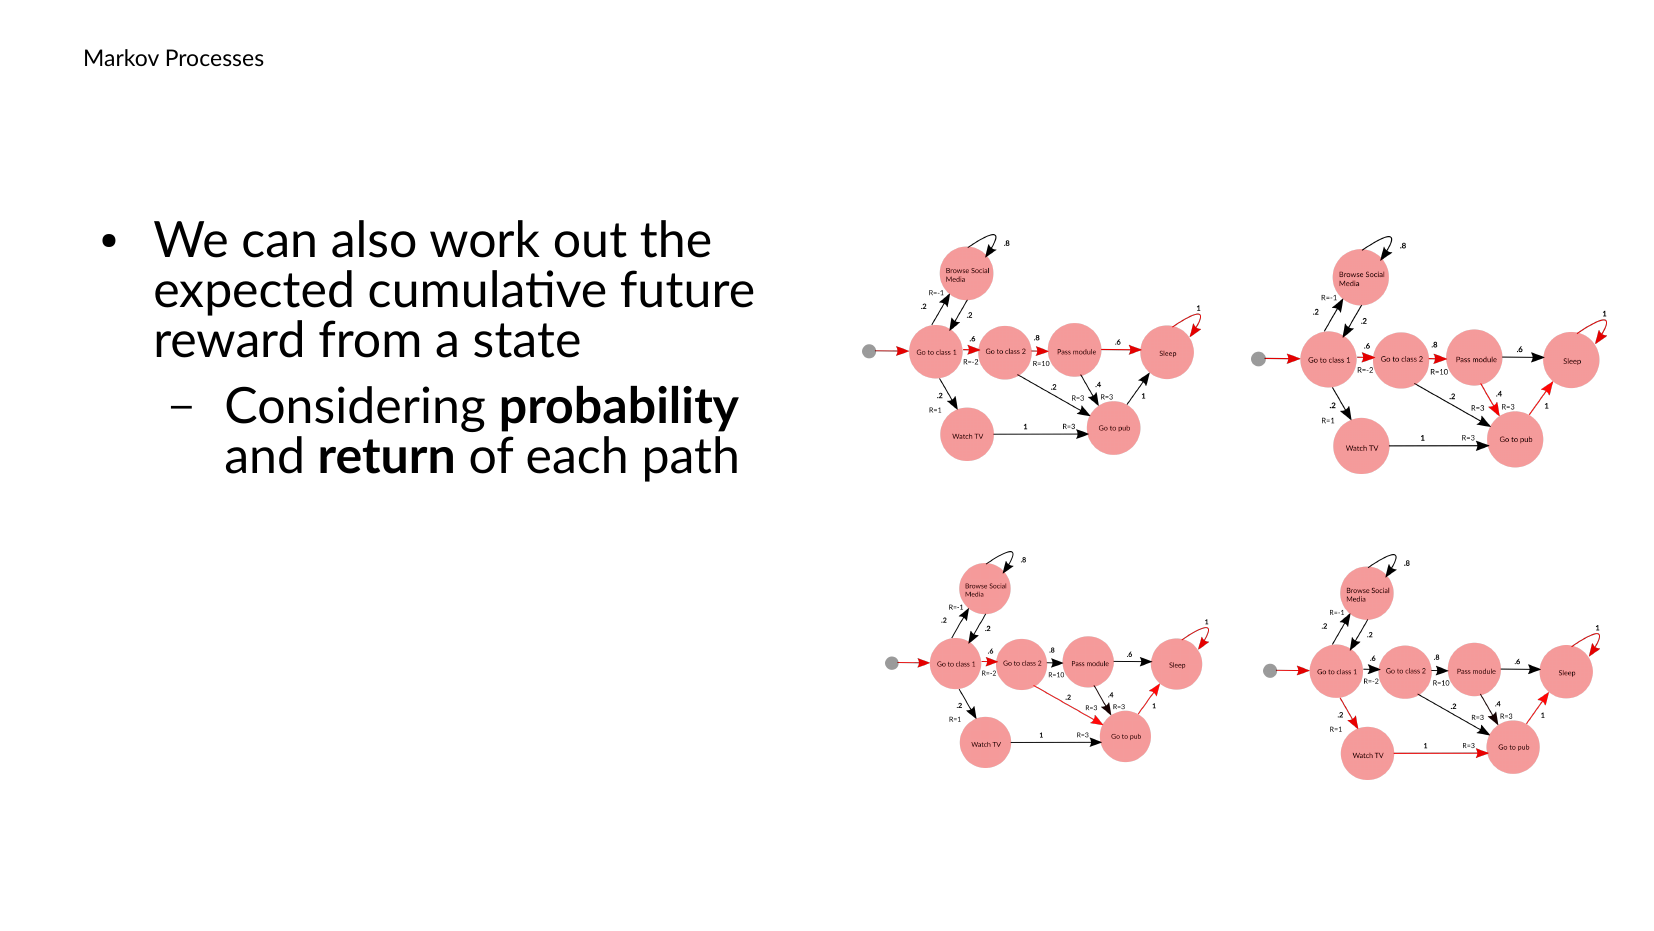

# Markov Processes
We can also work out the expected cumulative future reward from a state
Considering probability and return of each path